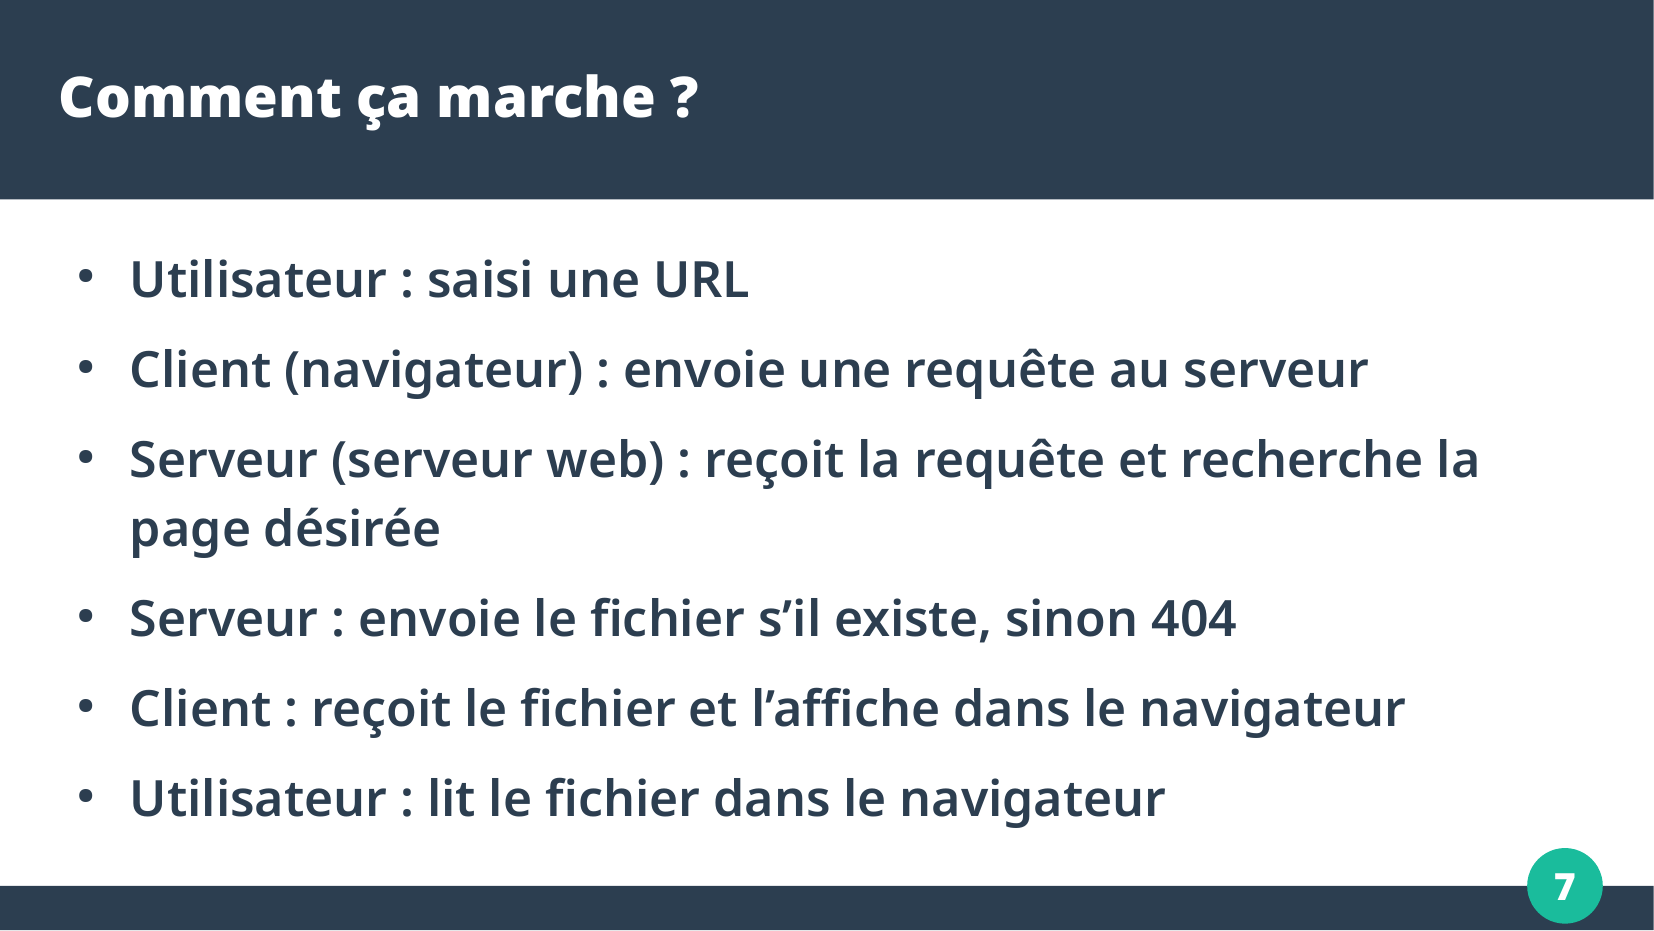

# Comment ça marche ?
Utilisateur : saisi une URL
Client (navigateur) : envoie une requête au serveur
Serveur (serveur web) : reçoit la requête et recherche la page désirée
Serveur : envoie le fichier s’il existe, sinon 404
Client : reçoit le fichier et l’affiche dans le navigateur
Utilisateur : lit le fichier dans le navigateur